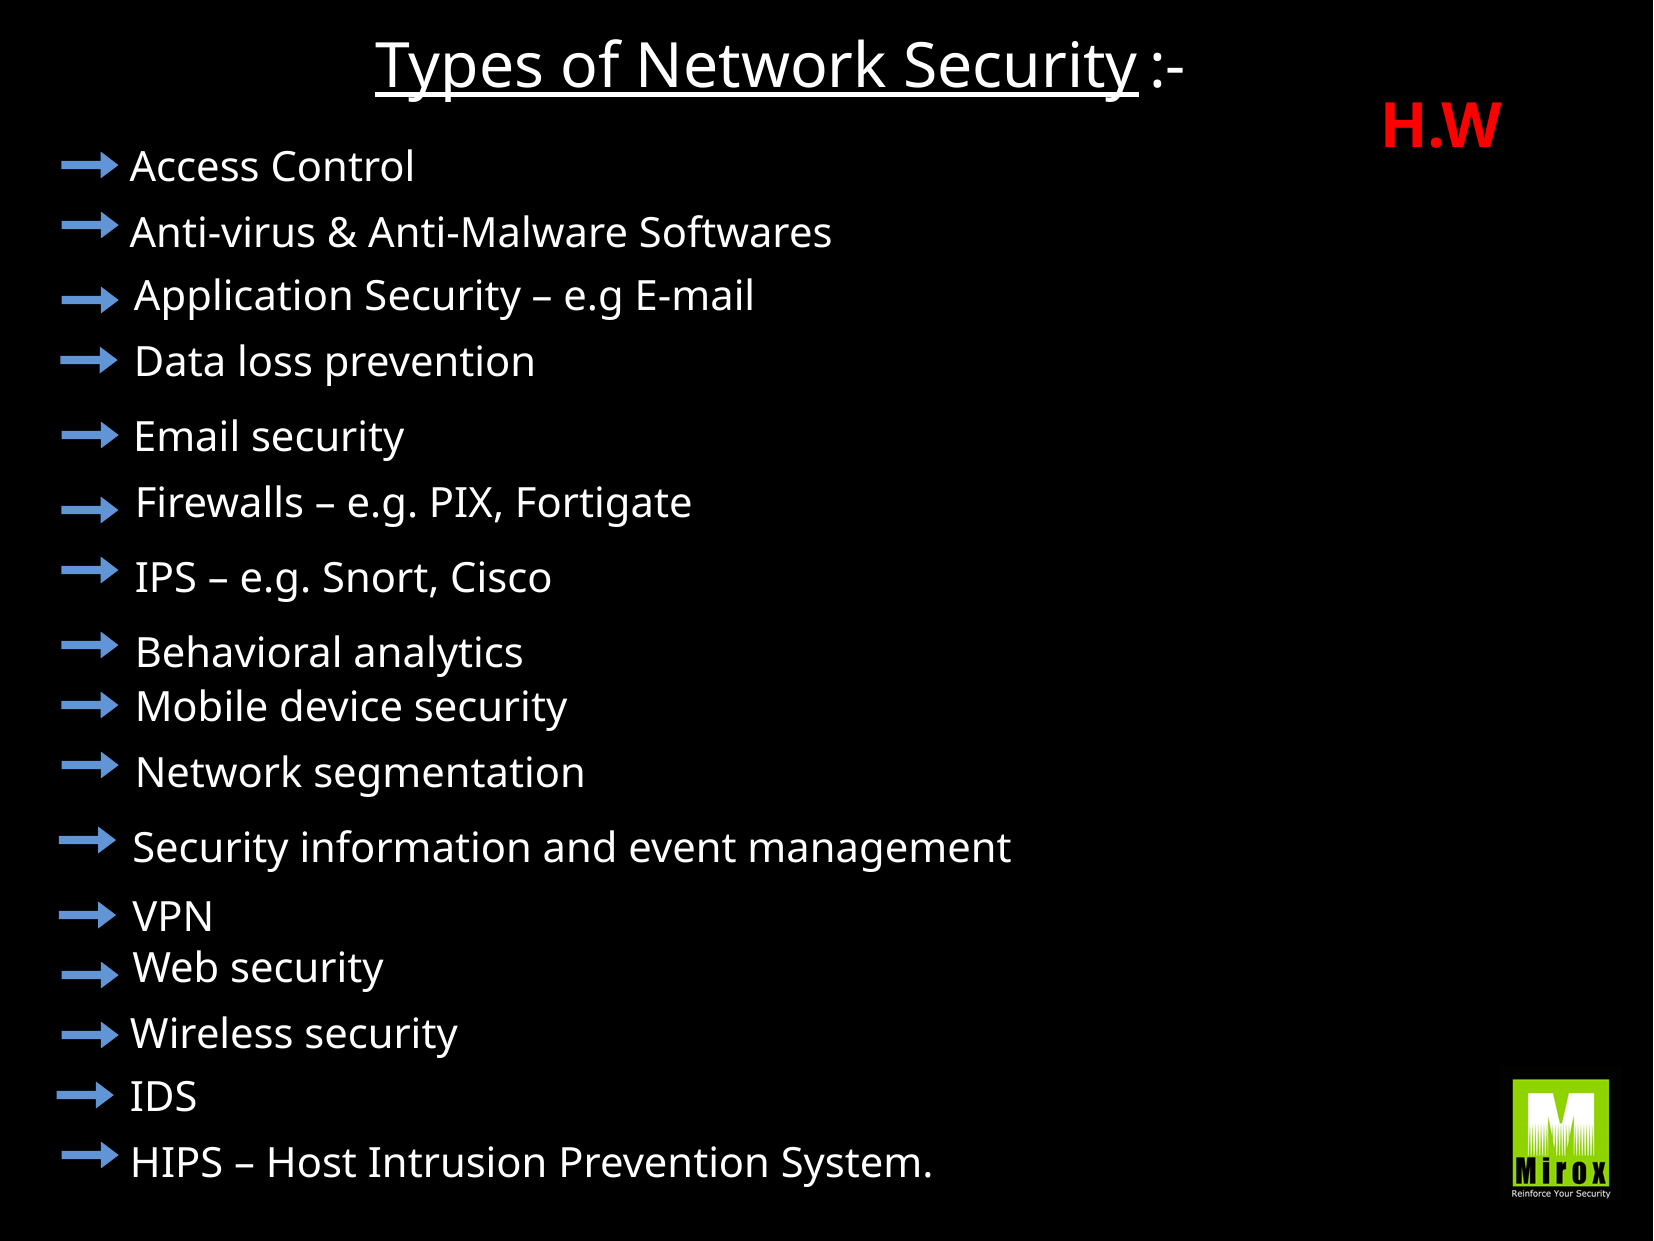

Types of Network Security :-
H.W
Access Control
Anti-virus & Anti-Malware Softwares
Application Security – e.g E-mail
Data loss prevention
Email security
Firewalls – e.g. PIX, Fortigate
IPS – e.g. Snort, Cisco
Behavioral analytics
Mobile device security
Network segmentation
Security information and event management
VPN
Web security
Wireless security
IDS
HIPS – Host Intrusion Prevention System.